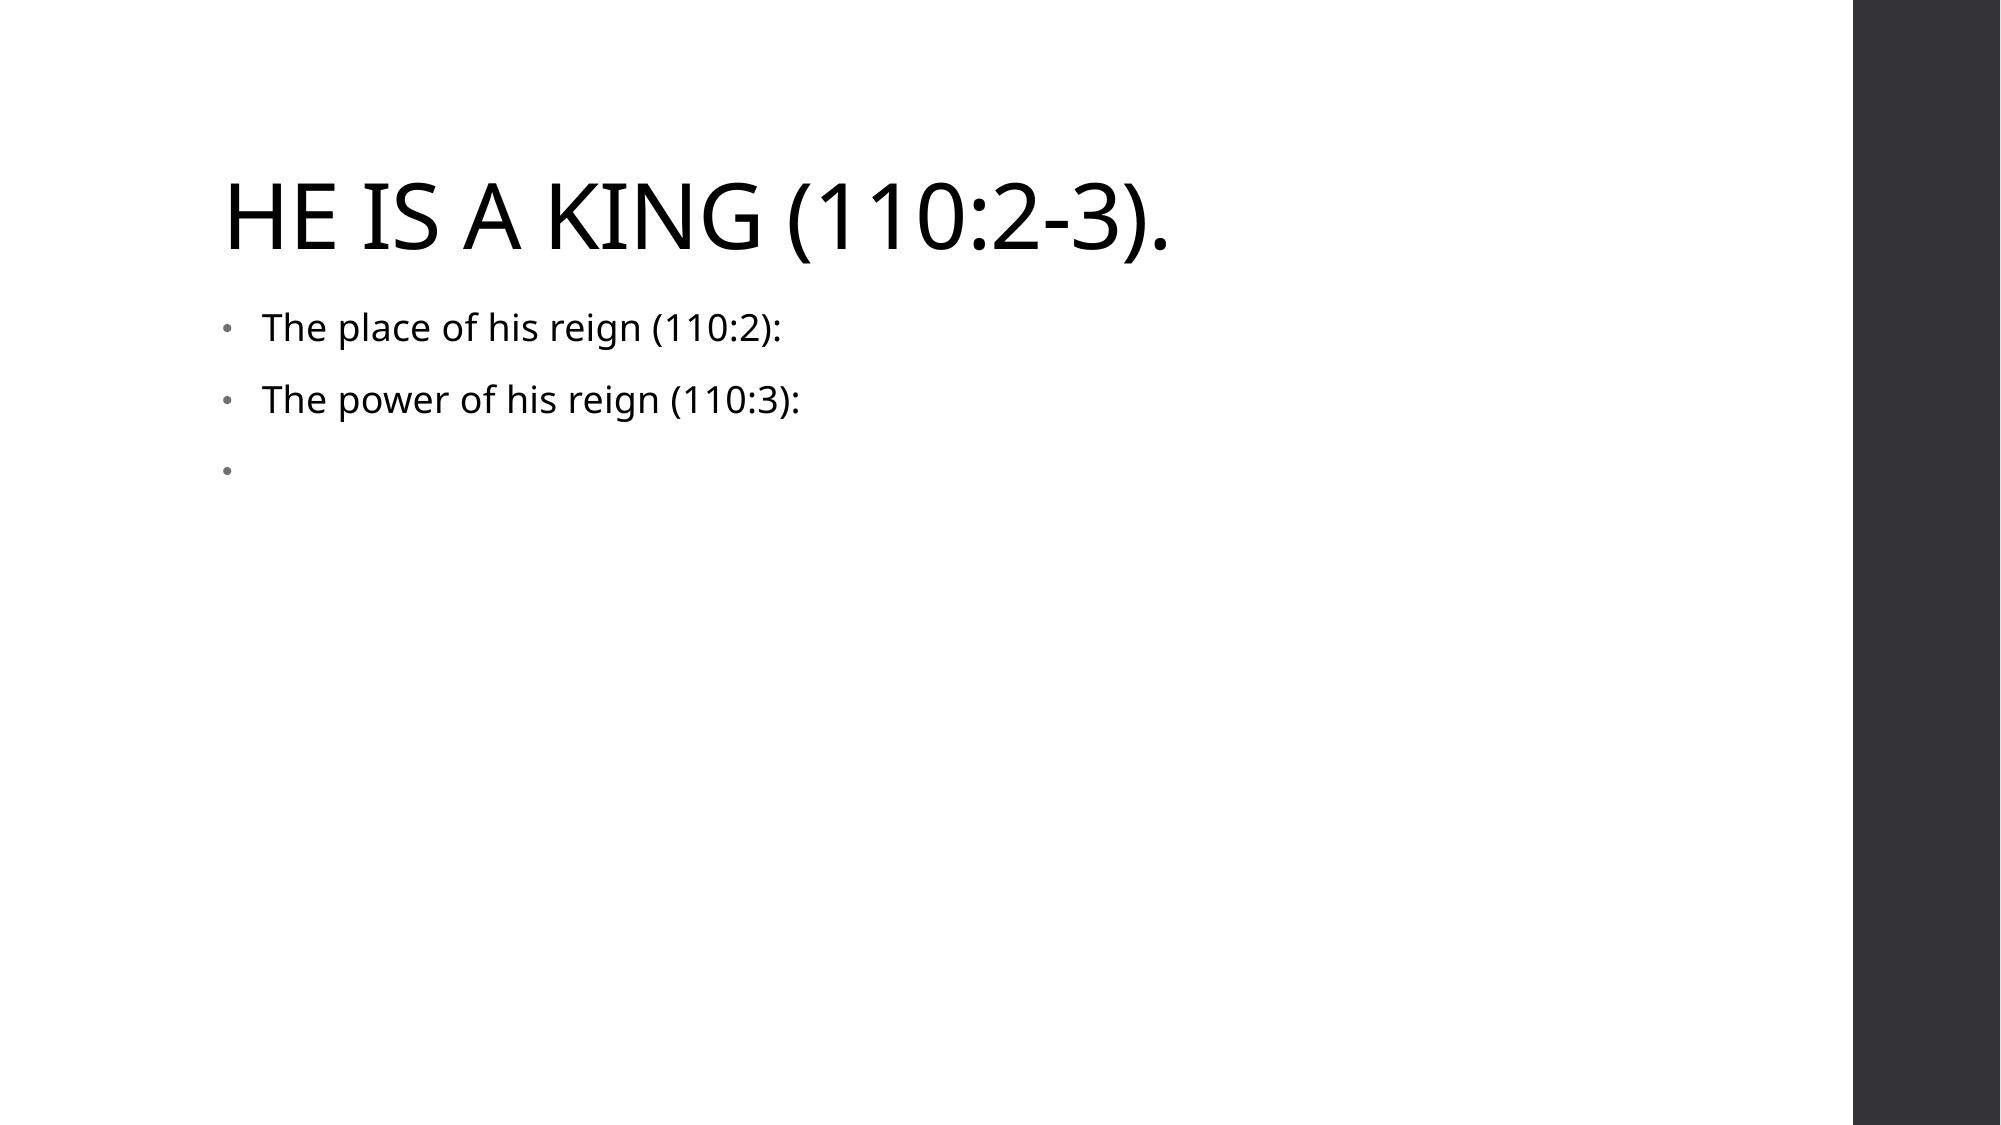

# HE IS A KING (110:2-3).
 The place of his reign (110:2):
 The power of his reign (110:3):